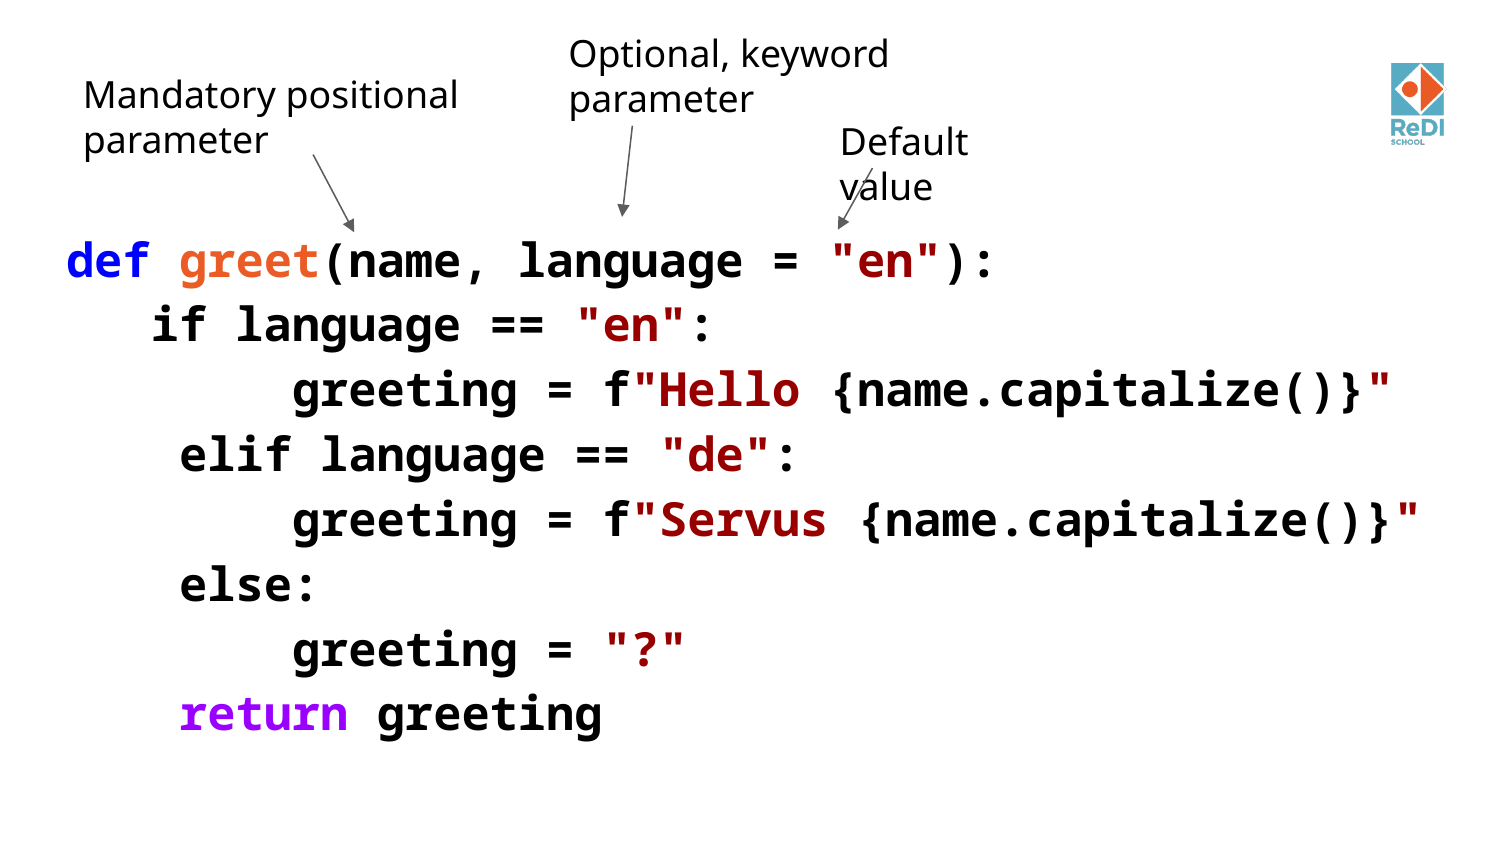

Optional, keyword parameter
Mandatory positional parameter
Default value
# def greet(name, language = "en"):
 if language == "en":
 greeting = f"Hello {name.capitalize()}"
 elif language == "de":
 greeting = f"Servus {name.capitalize()}"
 else:
 greeting = "?"
 return greeting